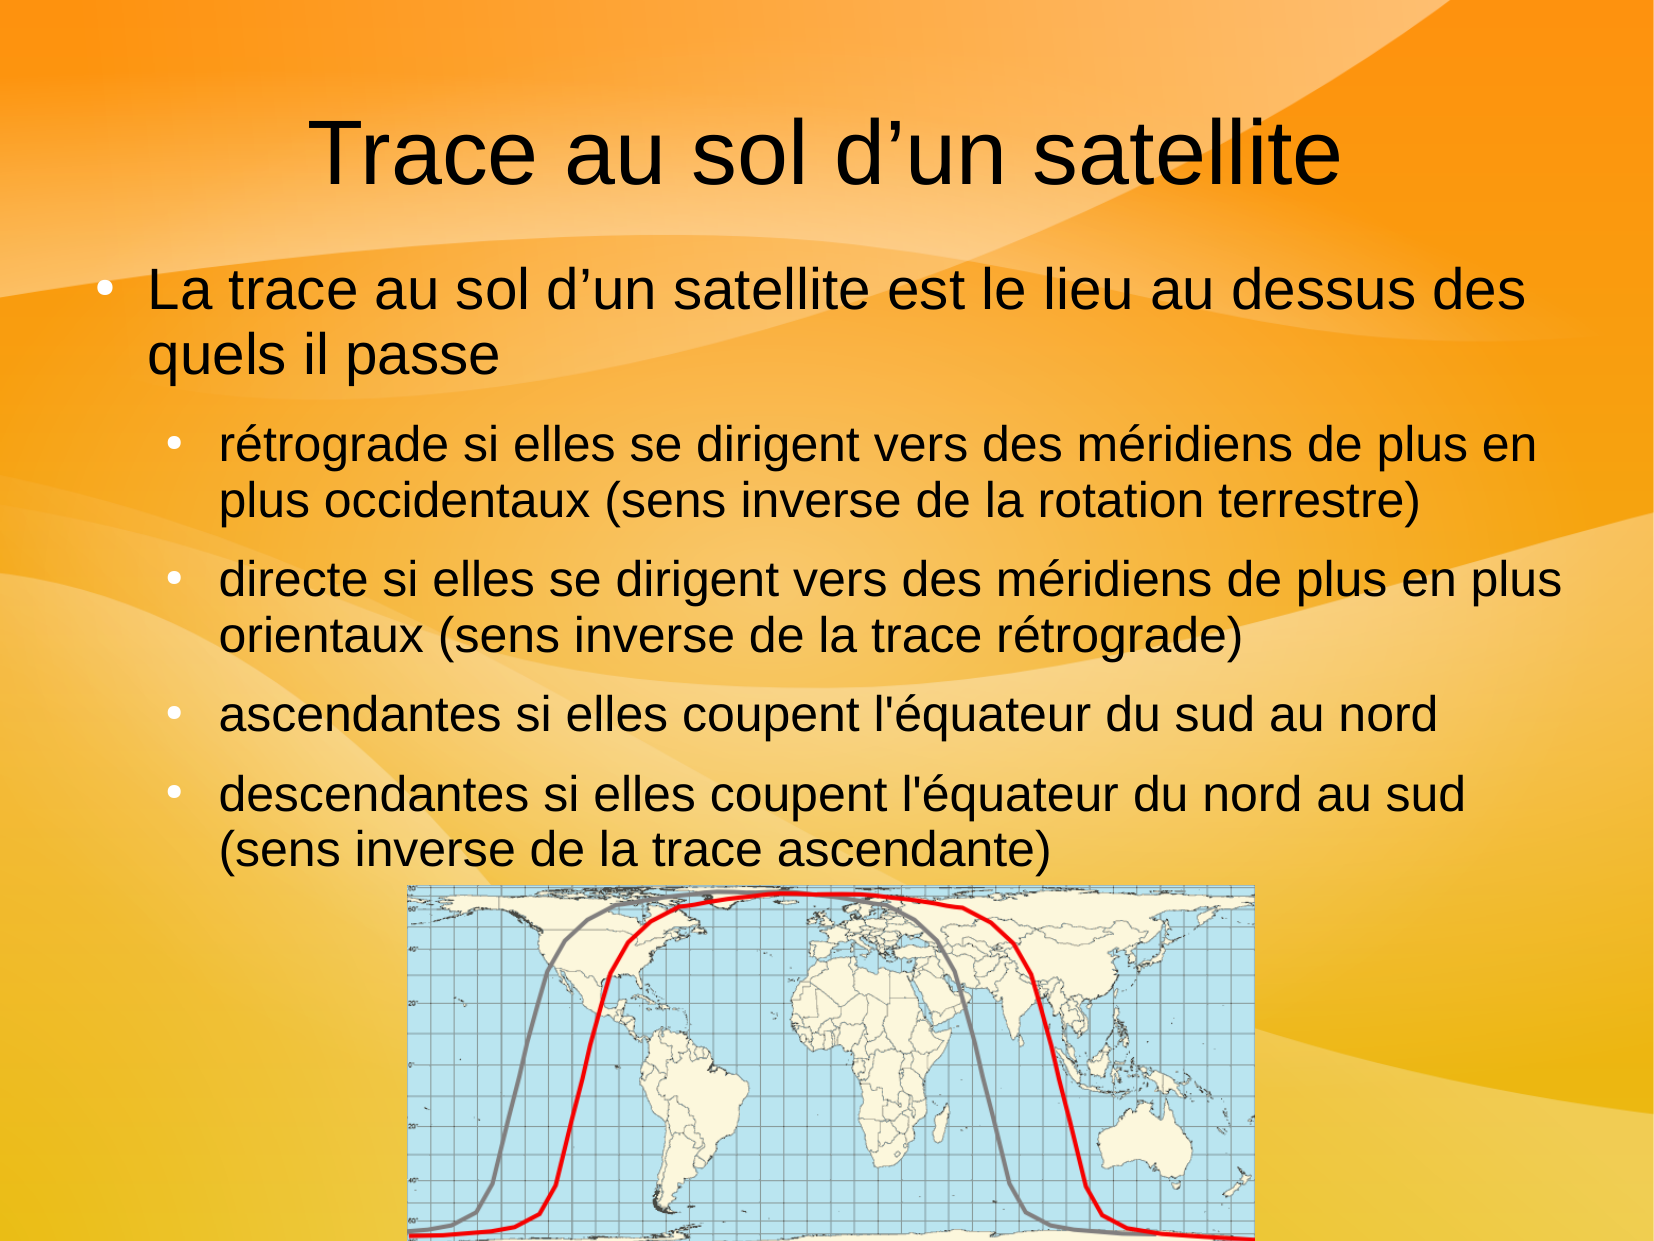

# Trace au sol d’un satellite
La trace au sol d’un satellite est le lieu au dessus des quels il passe
rétrograde si elles se dirigent vers des méridiens de plus en plus occidentaux (sens inverse de la rotation terrestre)
directe si elles se dirigent vers des méridiens de plus en plus orientaux (sens inverse de la trace rétrograde)
ascendantes si elles coupent l'équateur du sud au nord
descendantes si elles coupent l'équateur du nord au sud (sens inverse de la trace ascendante)